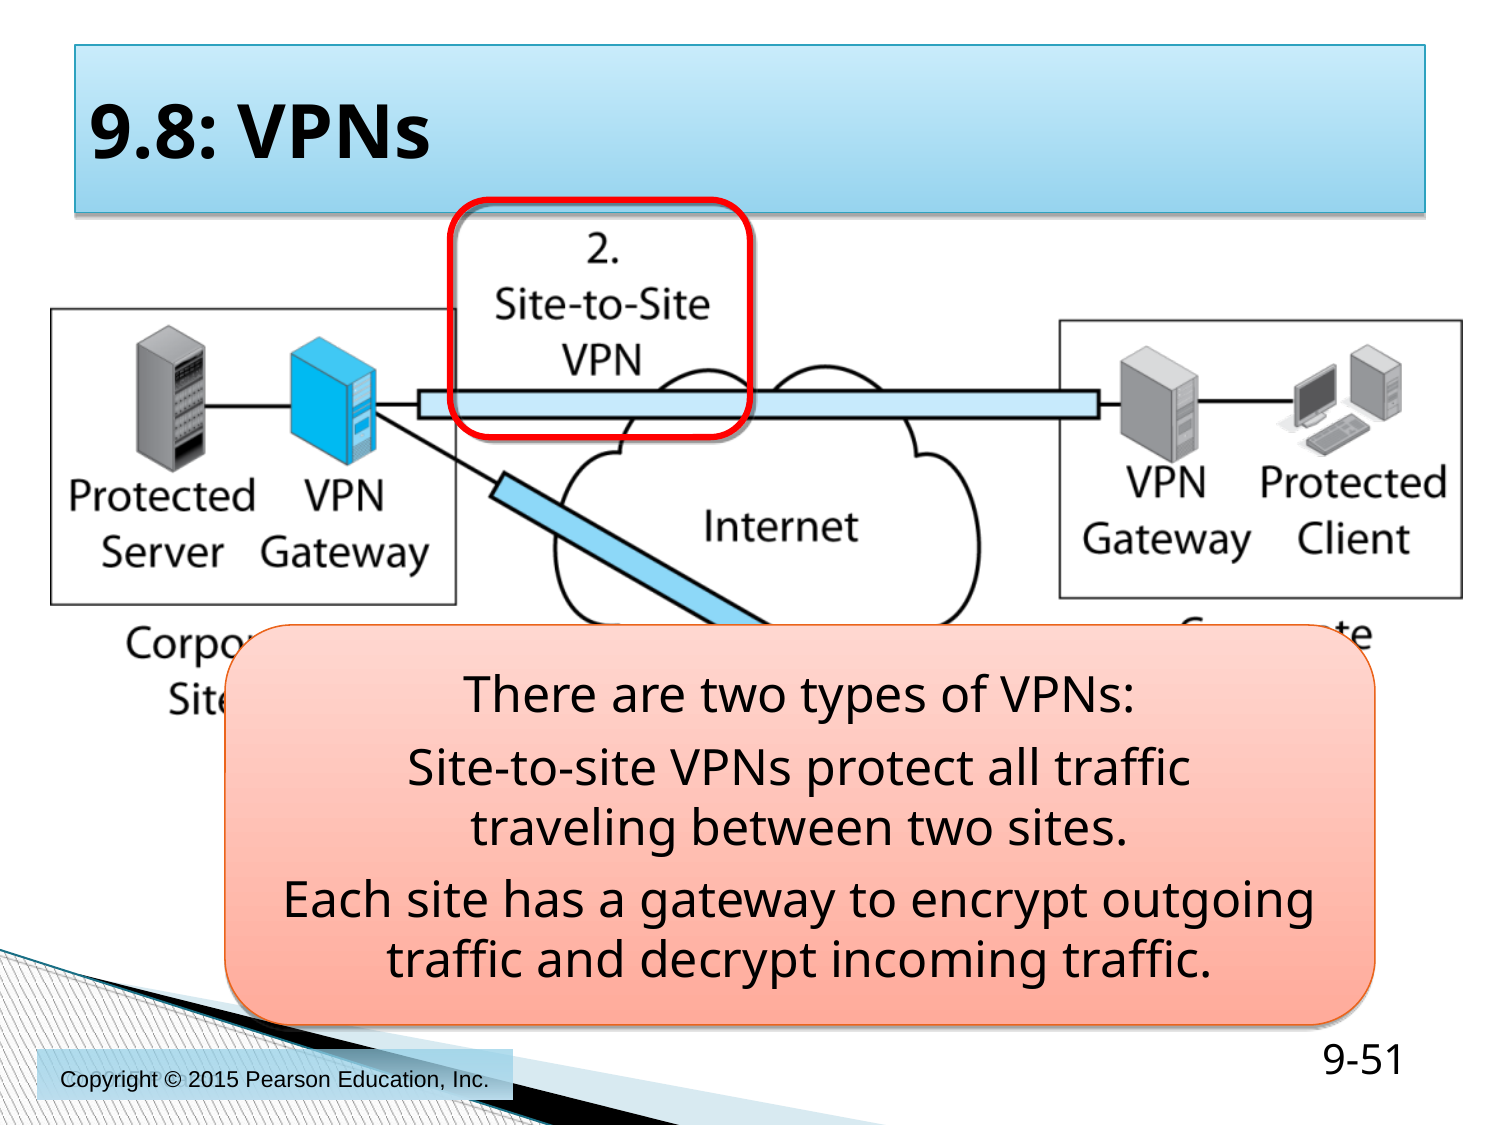

# 9.8: VPNs
There are two types of VPNs:
Site-to-site VPNs protect all traffic
traveling between two sites.
Each site has a gateway to encrypt outgoing traffic and decrypt incoming traffic.
© 2015 Pearso
Copyright © 2015 Pearson Education, Inc.